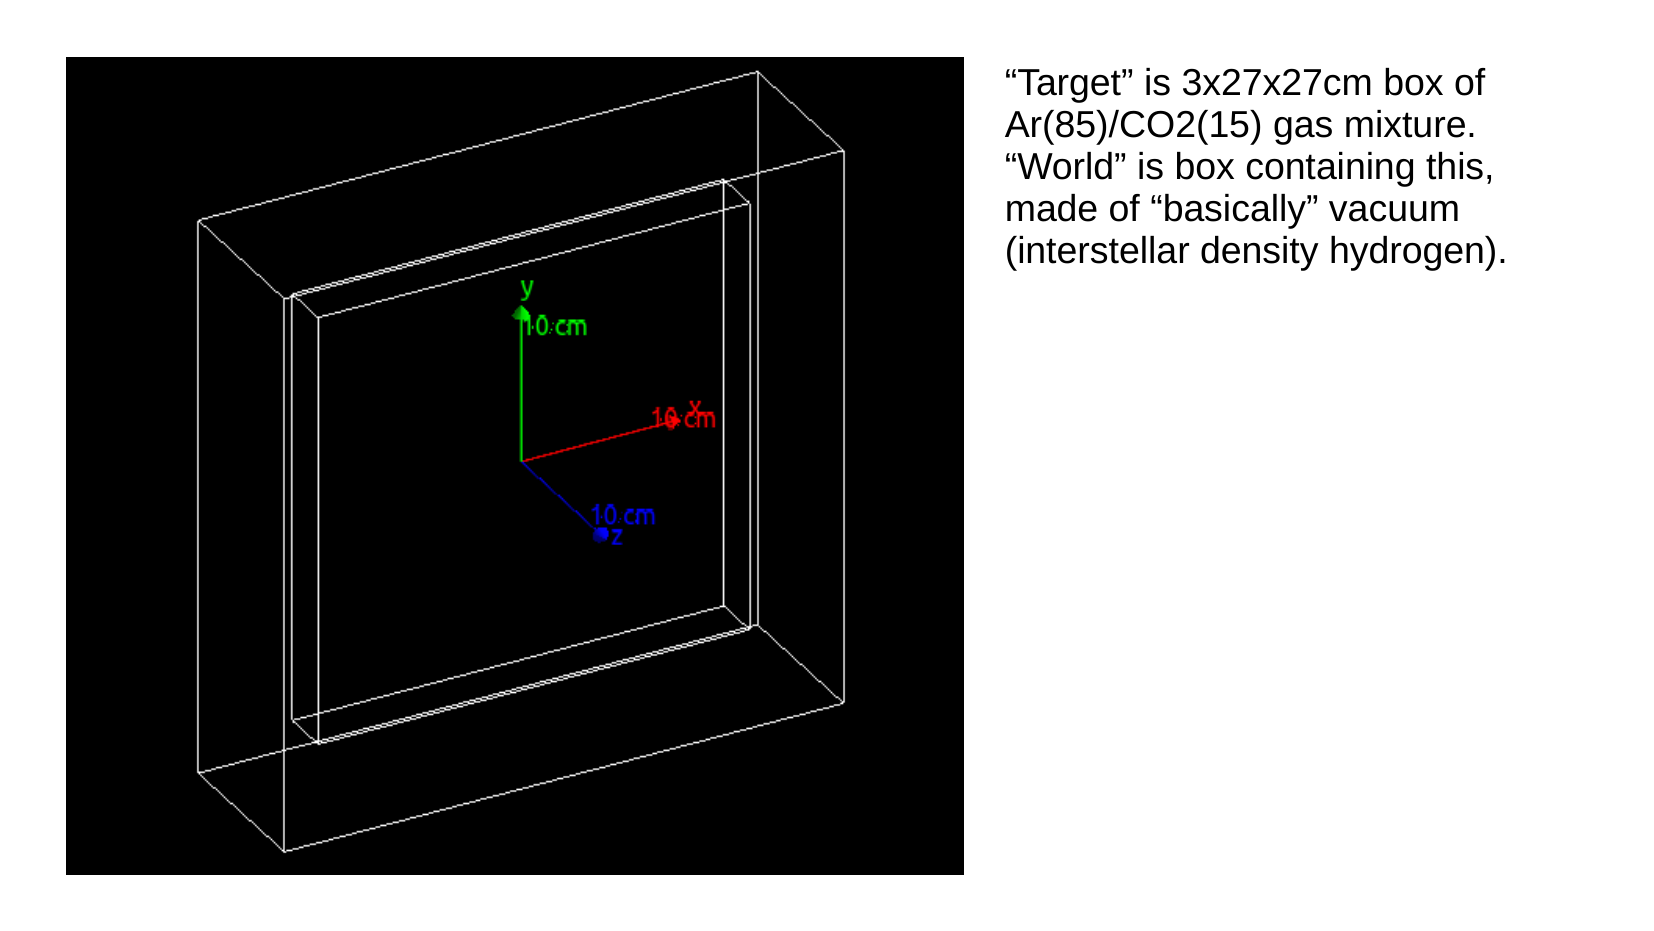

“Target” is 3x27x27cm box of Ar(85)/CO2(15) gas mixture. “World” is box containing this, made of “basically” vacuum (interstellar density hydrogen).